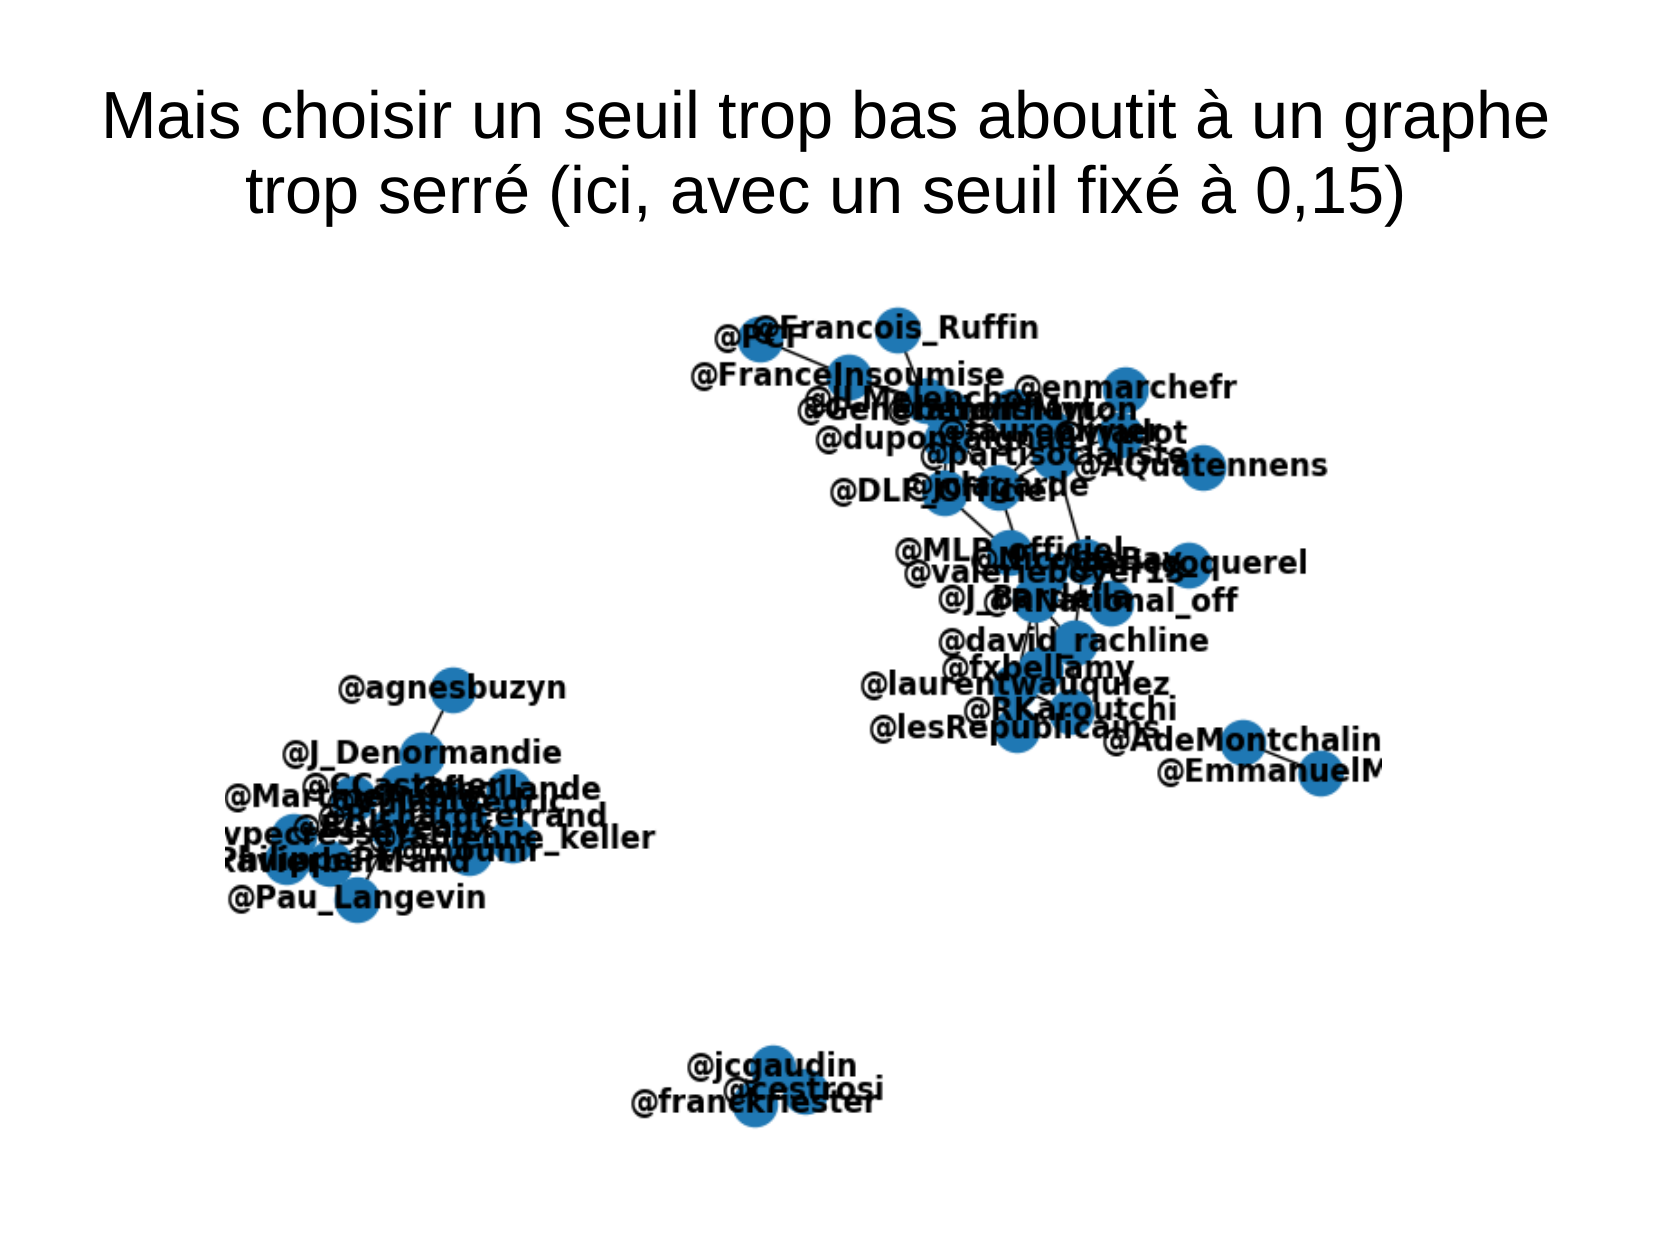

# Mais choisir un seuil trop bas aboutit à un graphe trop serré (ici, avec un seuil fixé à 0,15)